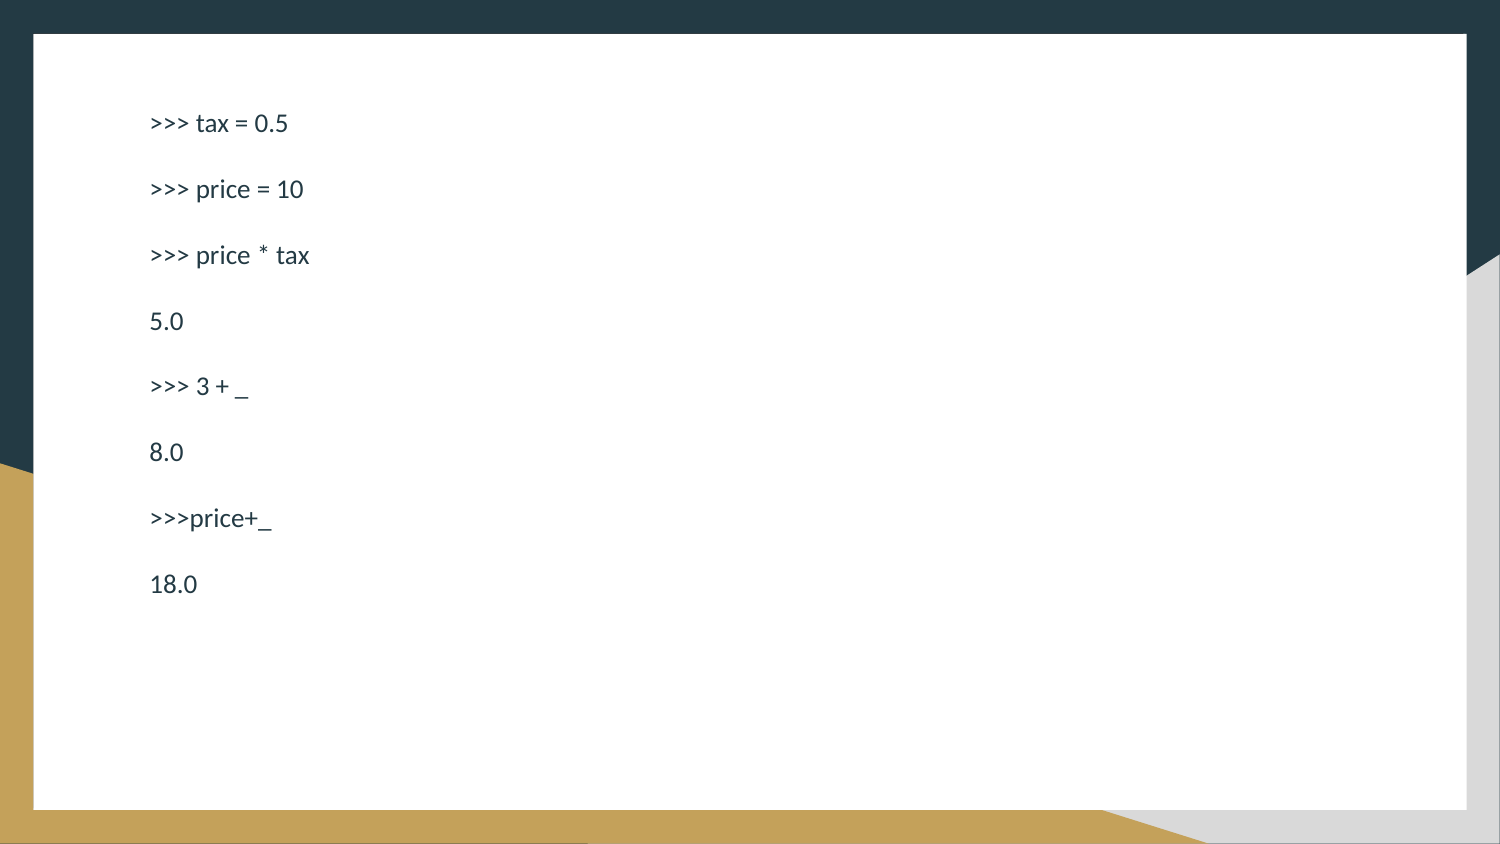

# >>> tax = 0.5
>>> price = 10
>>> price * tax
5.0
>>> 3 + _
8.0
>>>price+_
18.0